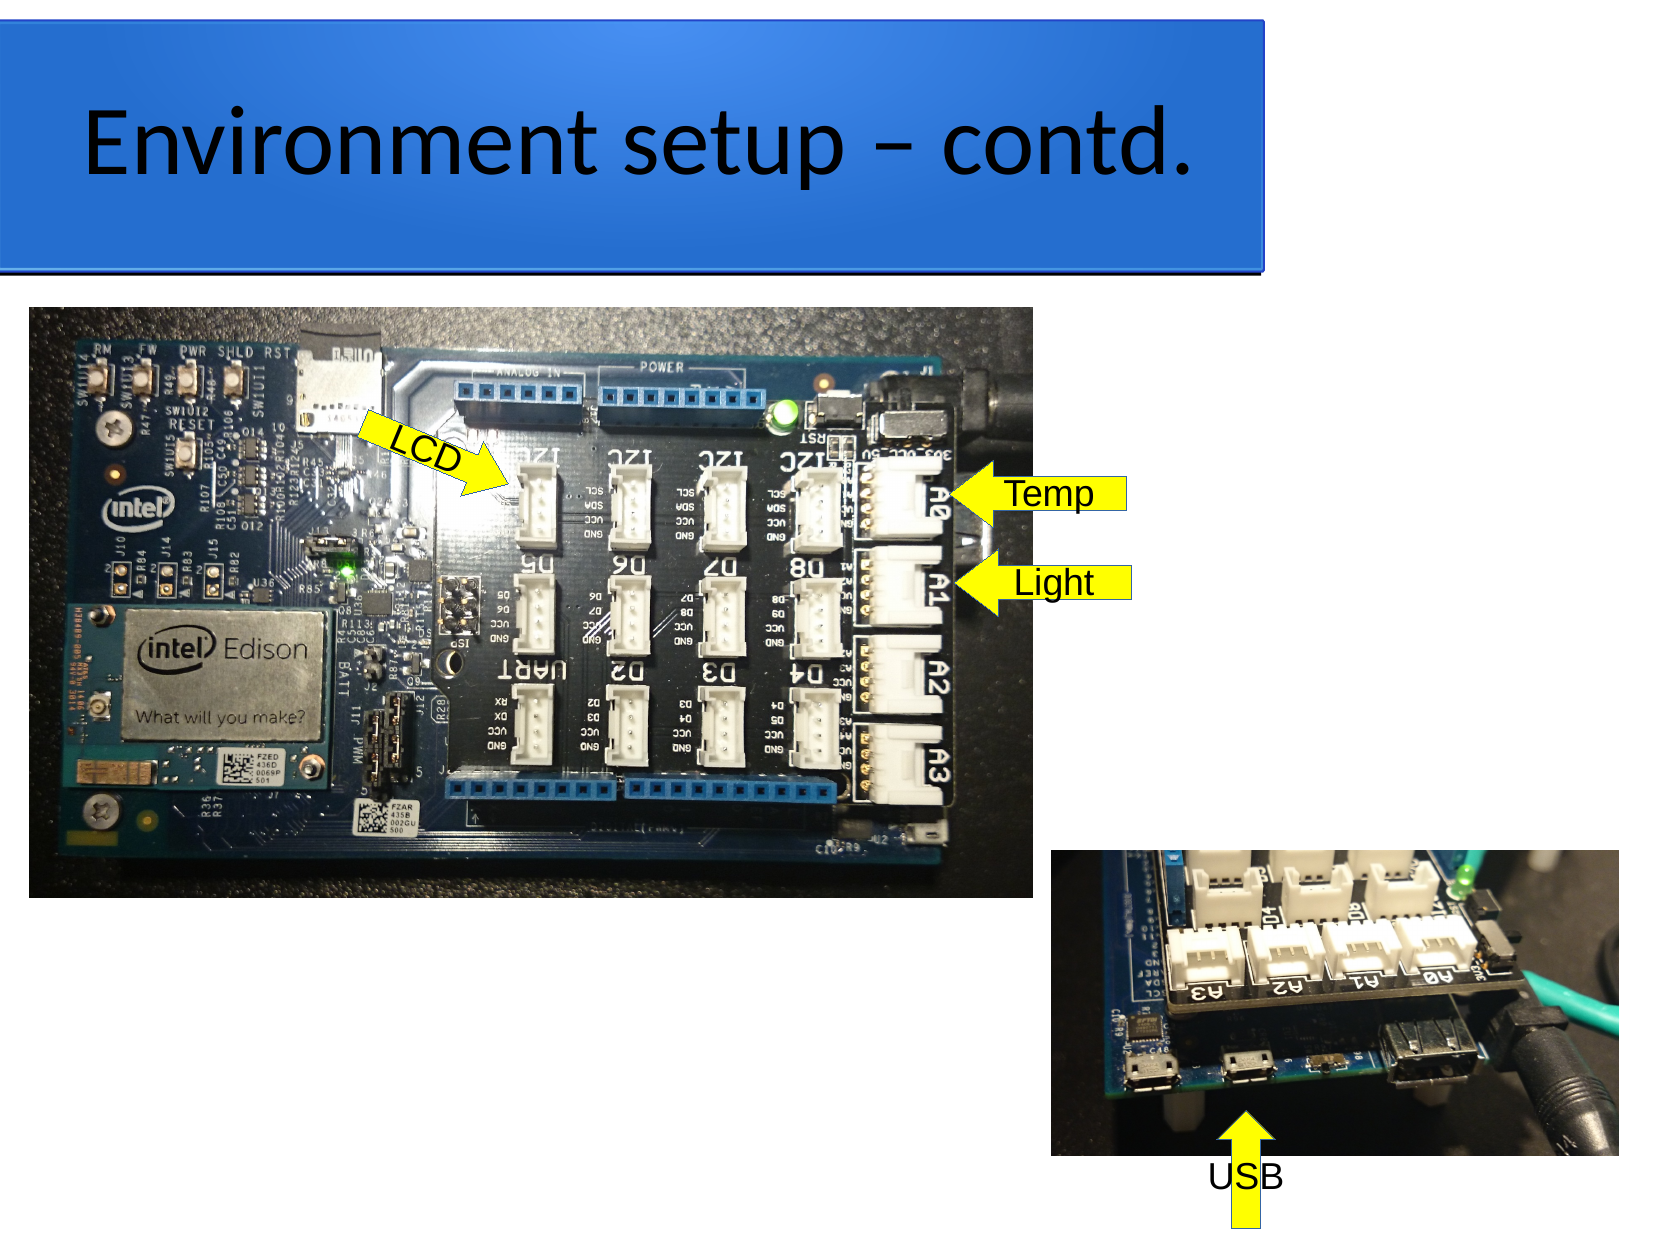

# Environment setup – contd.
LCD
Temp
Light
USB